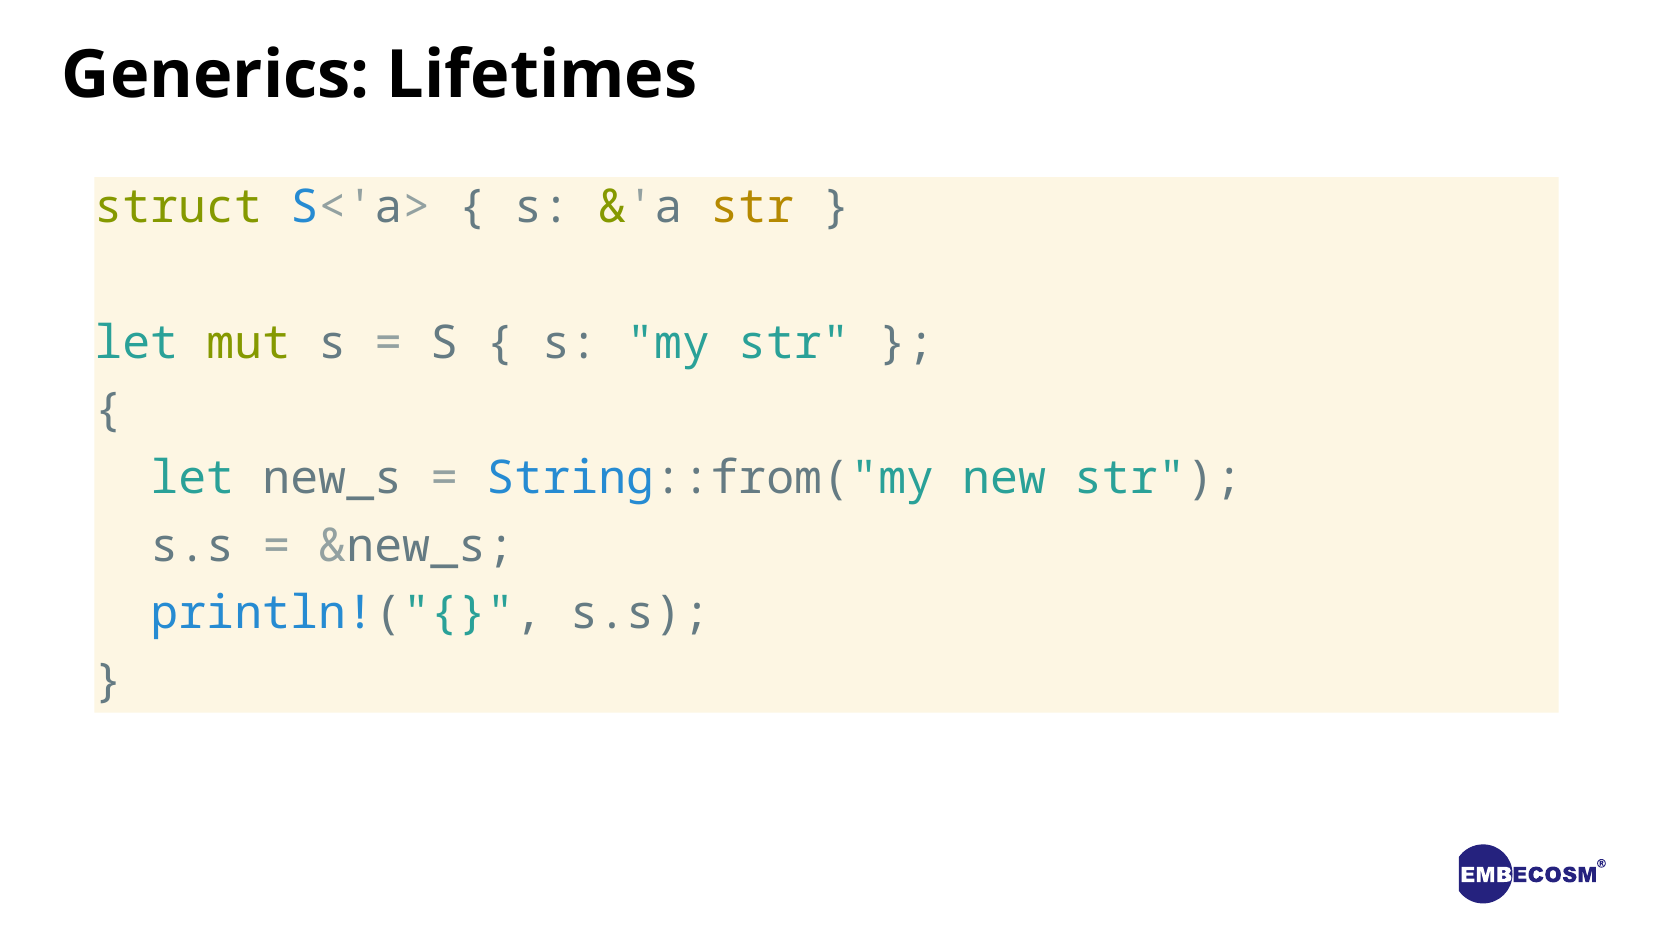

# Generics: Lifetimes
struct S<'a> { s: &'a str }
let mut s = S { s: "my str" };
{
 let new_s = String::from("my new str");
 s.s = &new_s;
 println!("{}", s.s);
}